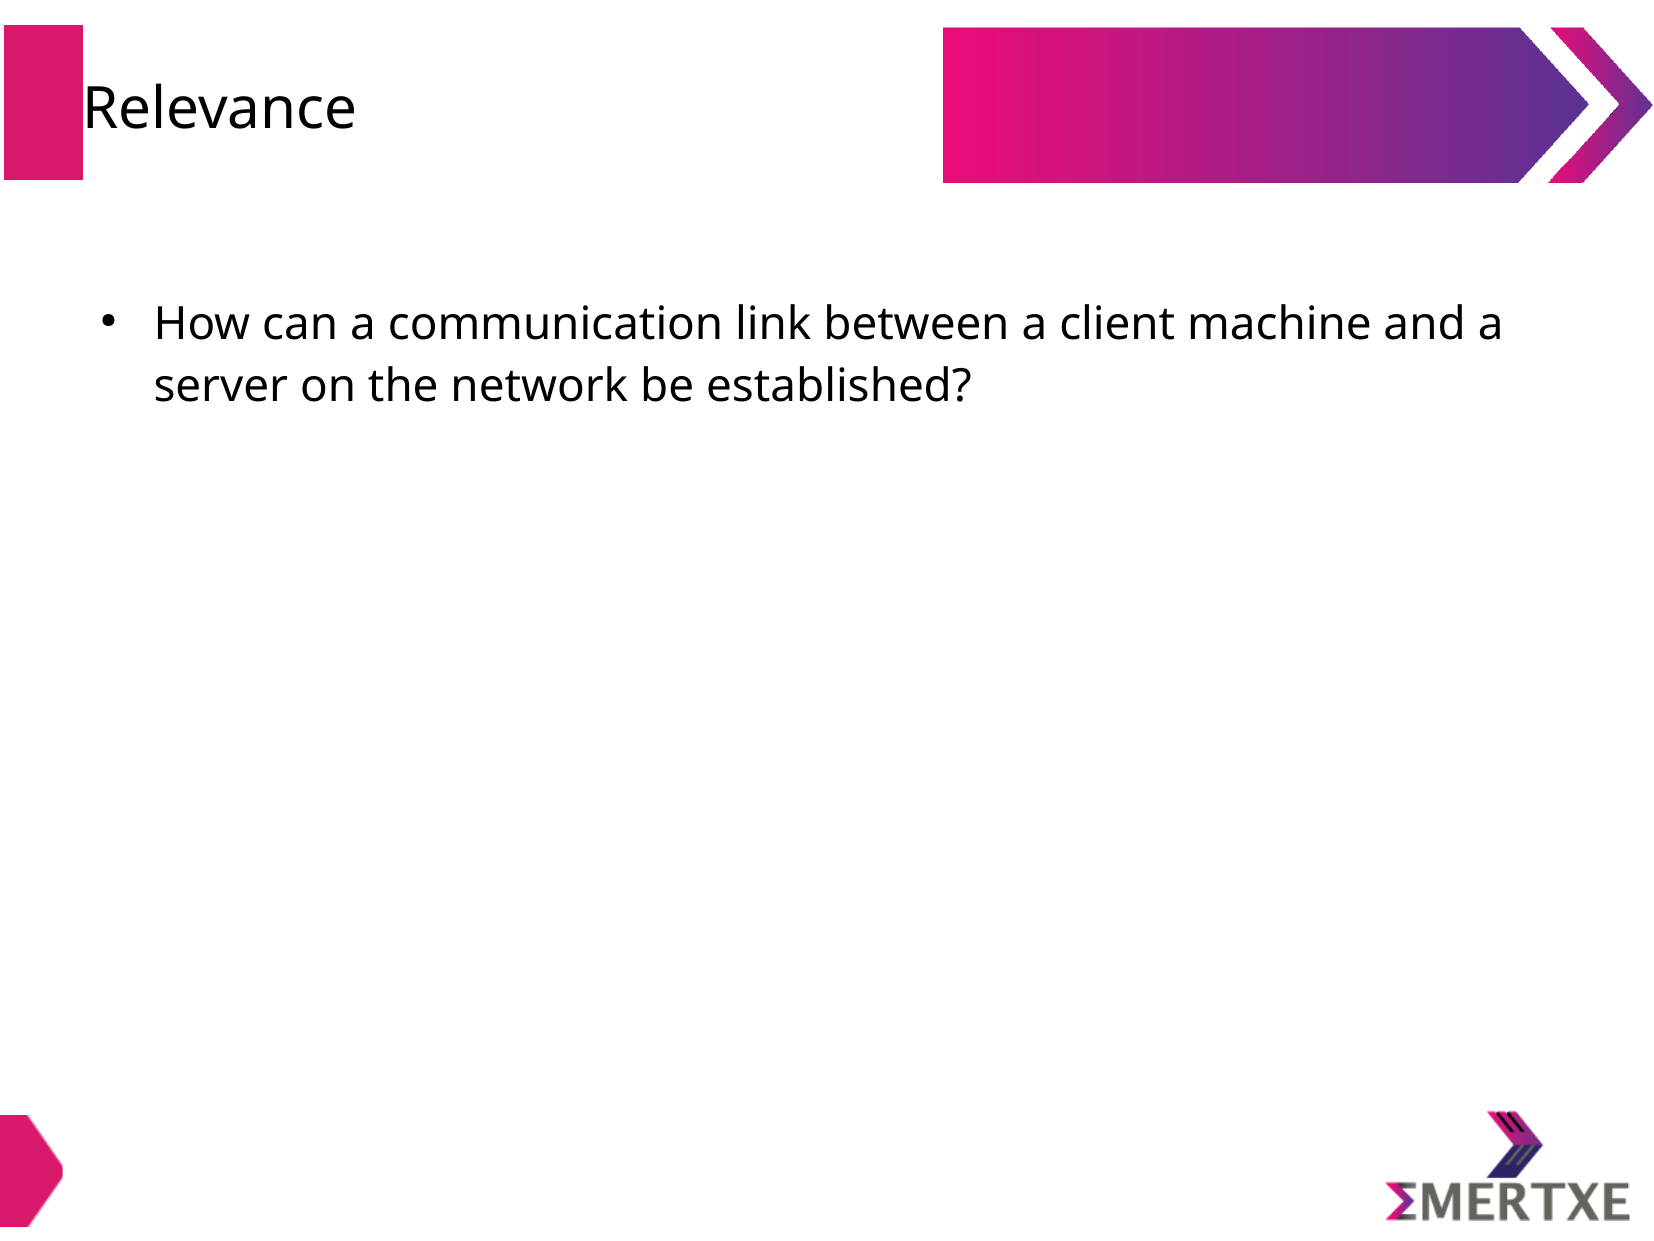

# Relevance
How can a communication link between a client machine and a server on the network be established?